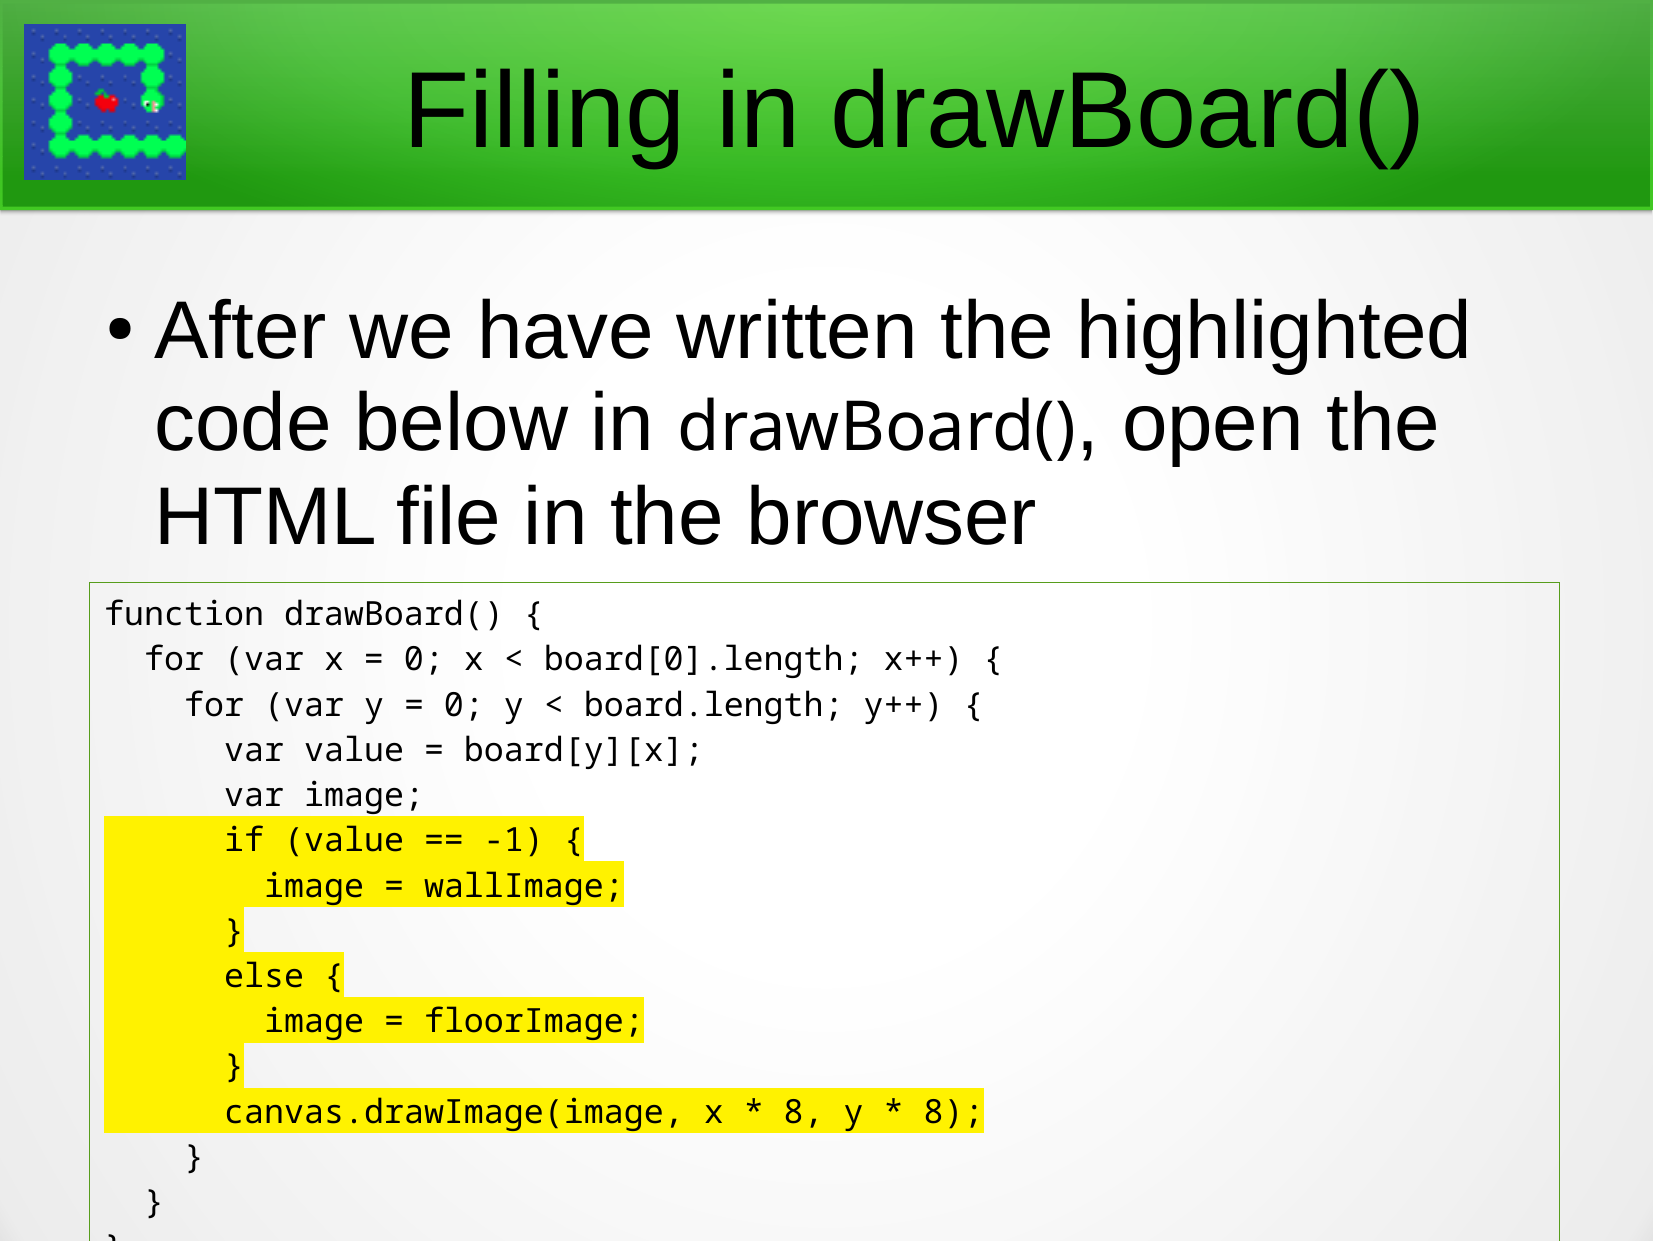

# Filling in drawBoard()
After we have written the highlighted code below in drawBoard(), open the HTML file in the browser
function drawBoard() {
 for (var x = 0; x < board[0].length; x++) {
 for (var y = 0; y < board.length; y++) {
 var value = board[y][x];
 var image;
 if (value == -1) {
 image = wallImage;
 }
 else {
 image = floorImage;
 }
 canvas.drawImage(image, x * 8, y * 8);
 }
 }
}